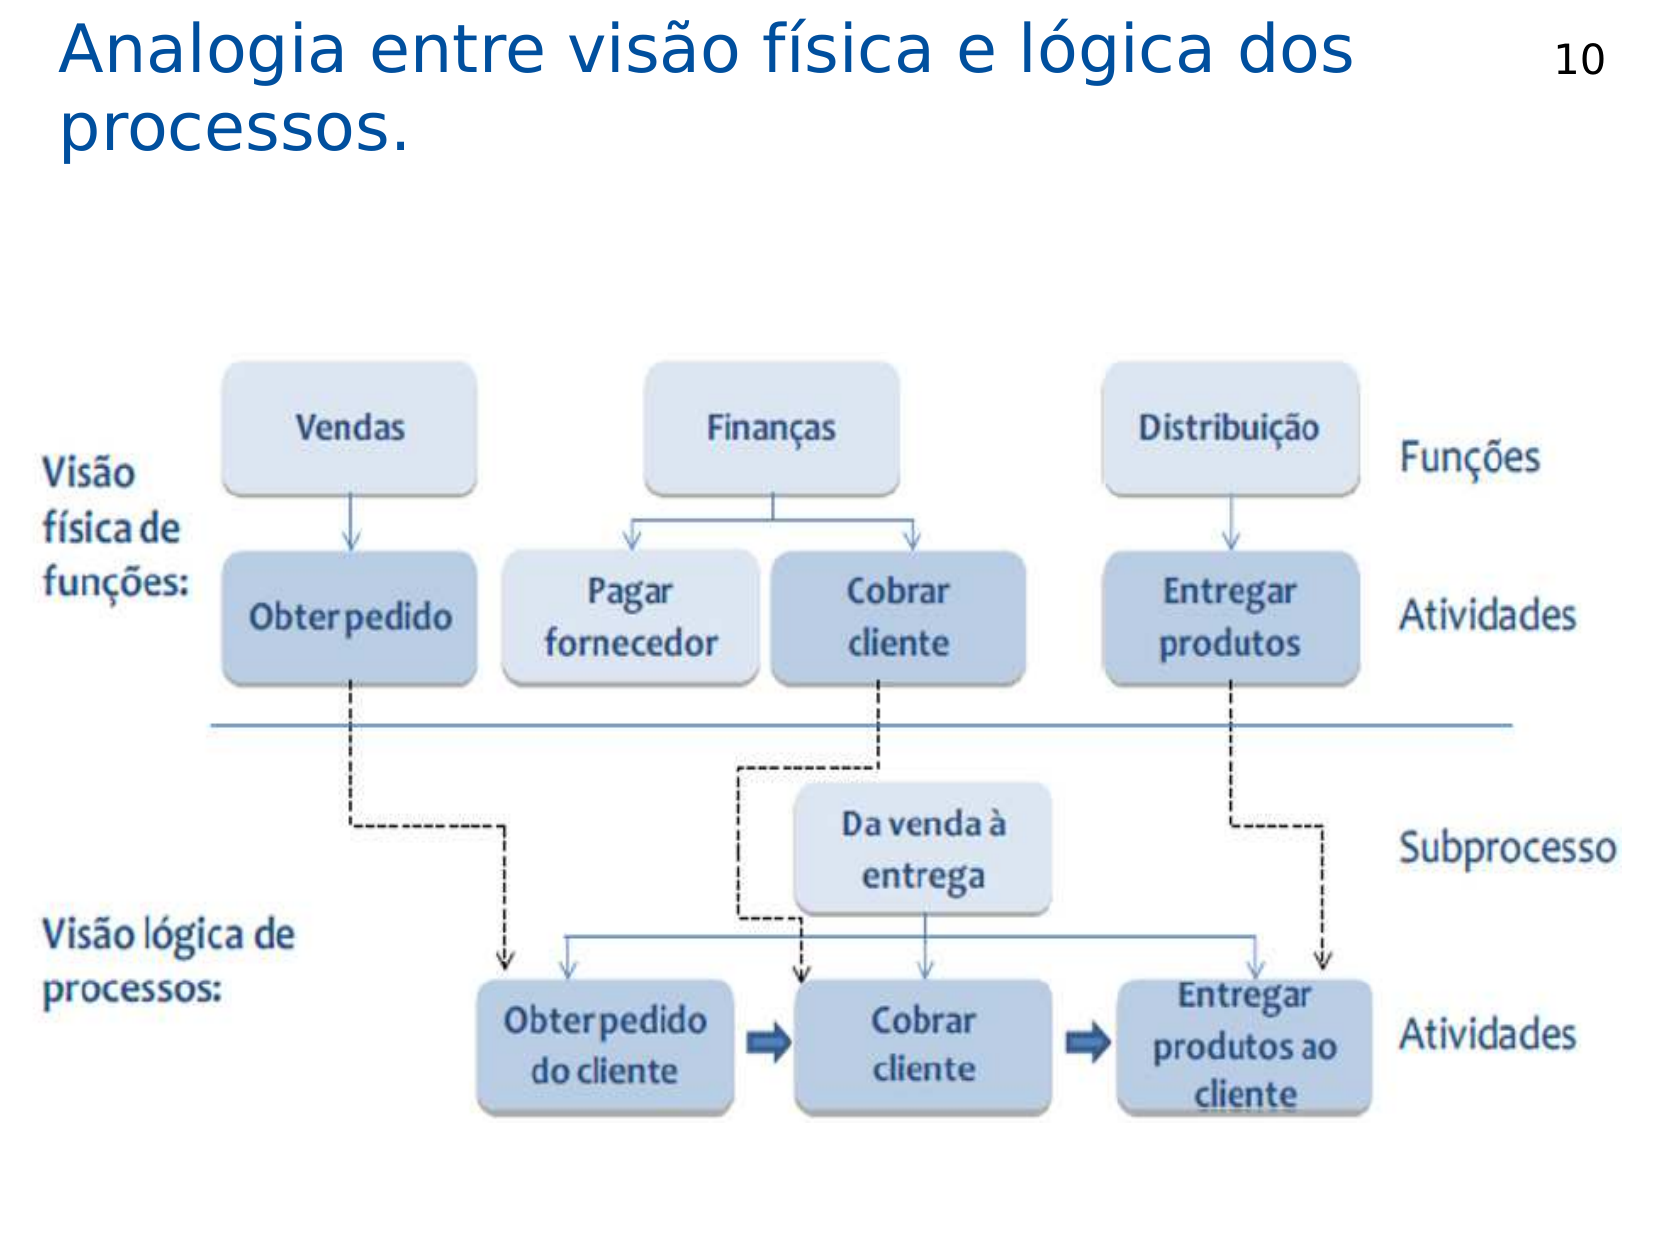

# Analogia entre visão física e lógica dos processos.
10